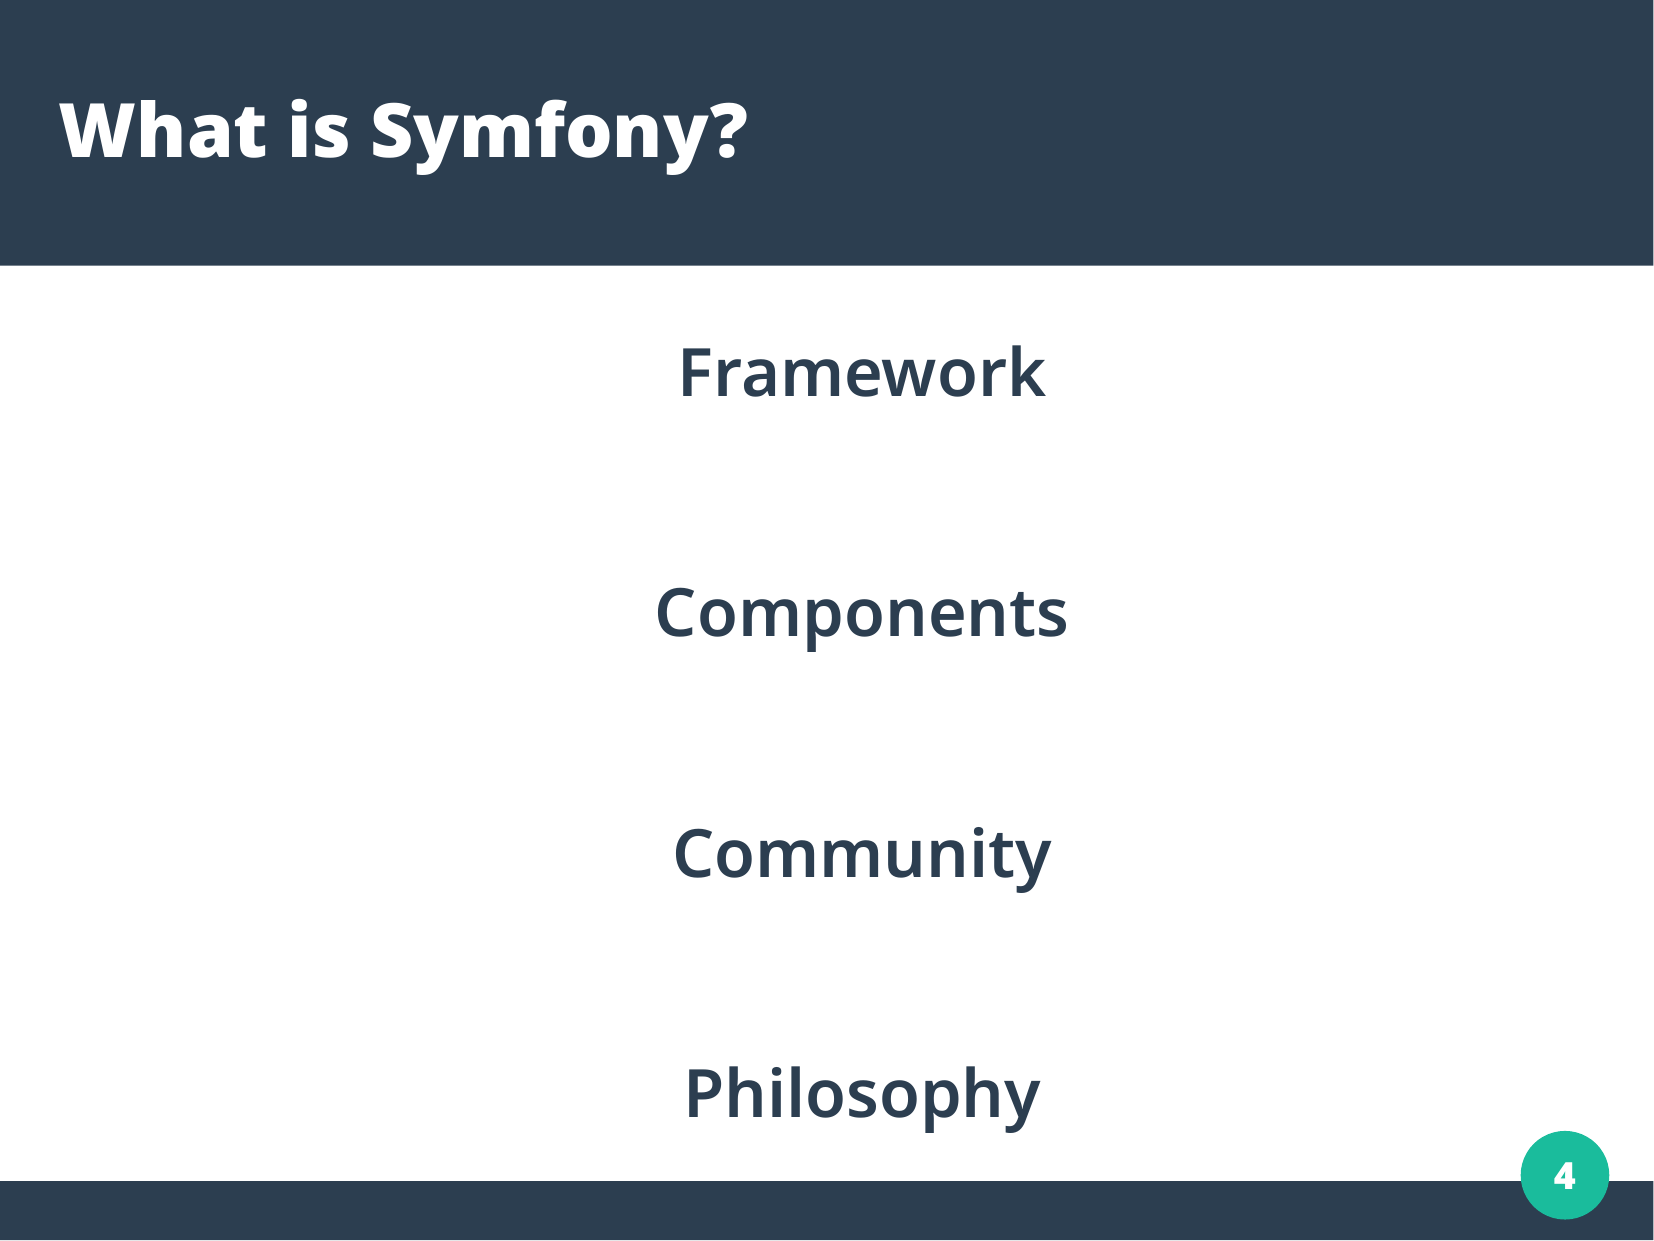

# What is Symfony?
Framework
Components
Community
Philosophy
4